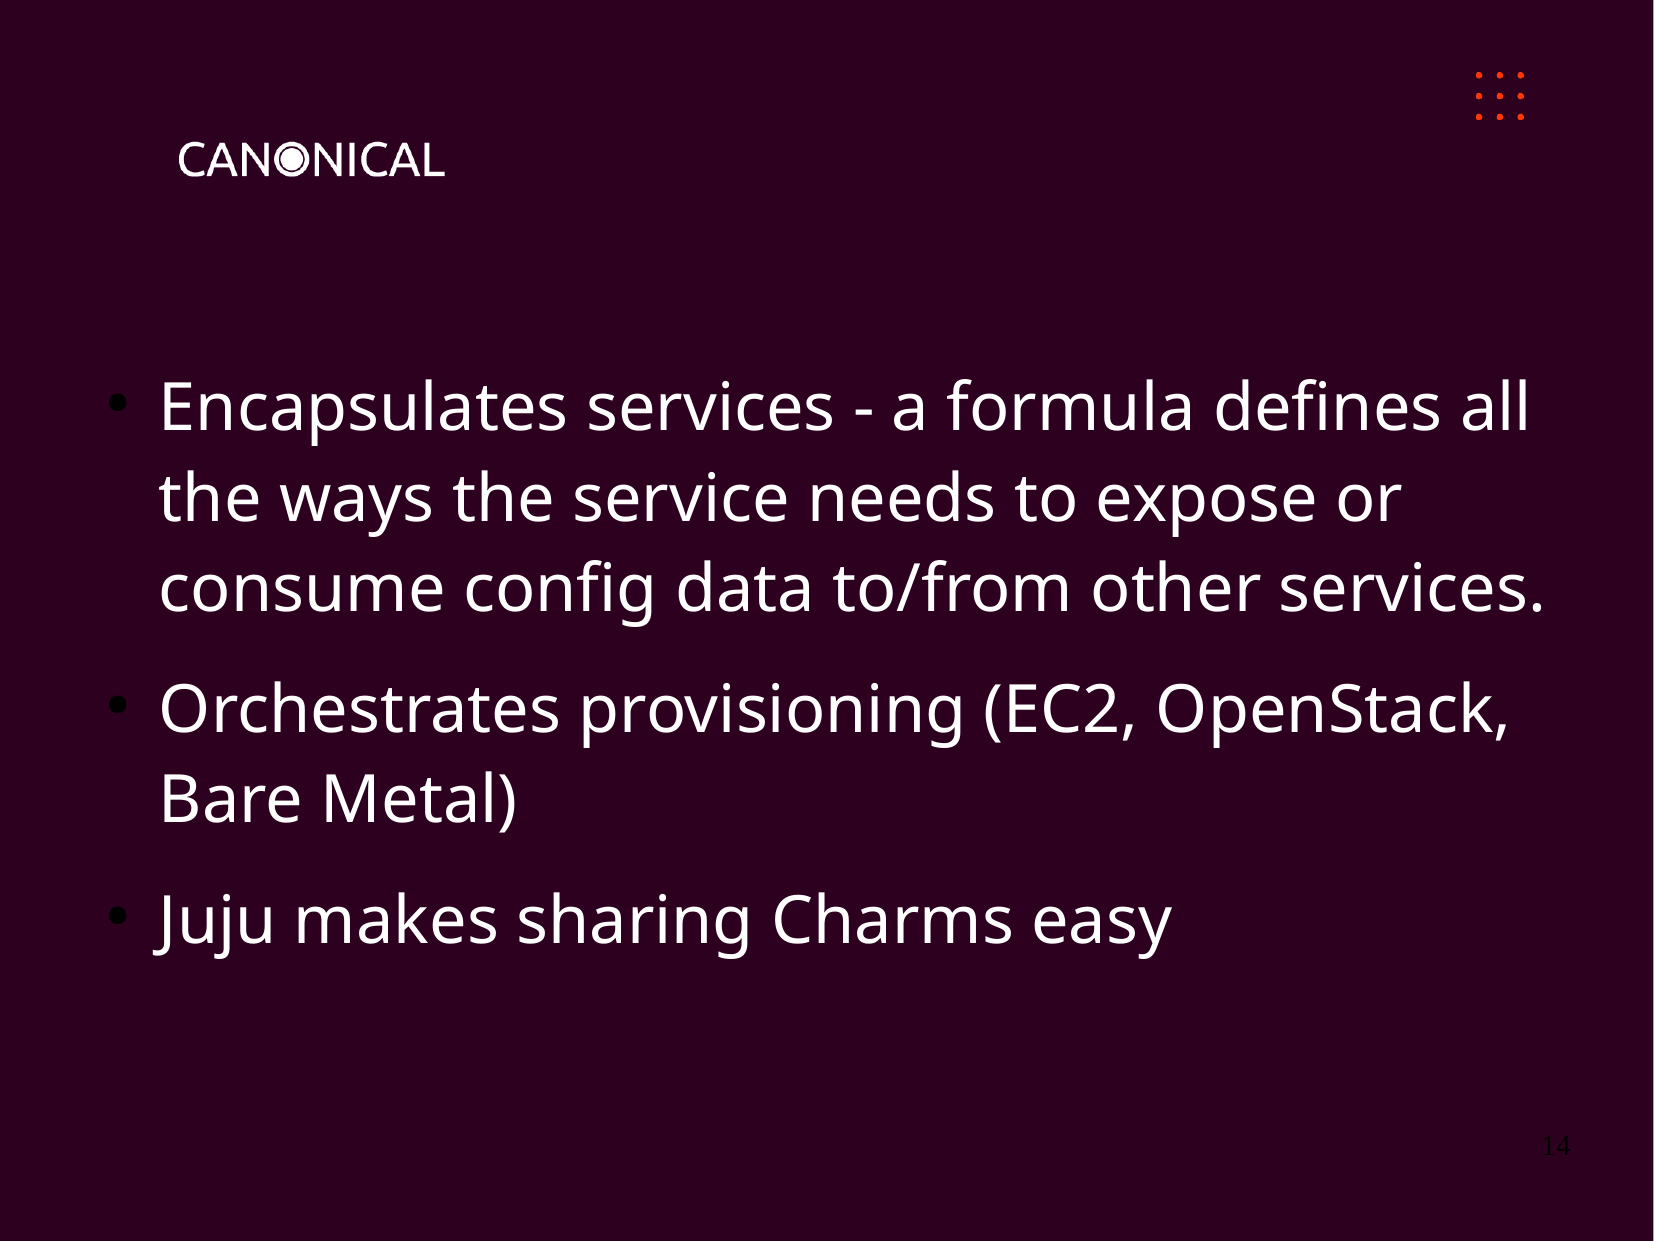

#
Encapsulates services - a formula defines all the ways the service needs to expose or consume config data to/from other services.
Orchestrates provisioning (EC2, OpenStack, Bare Metal)
Juju makes sharing Charms easy
14